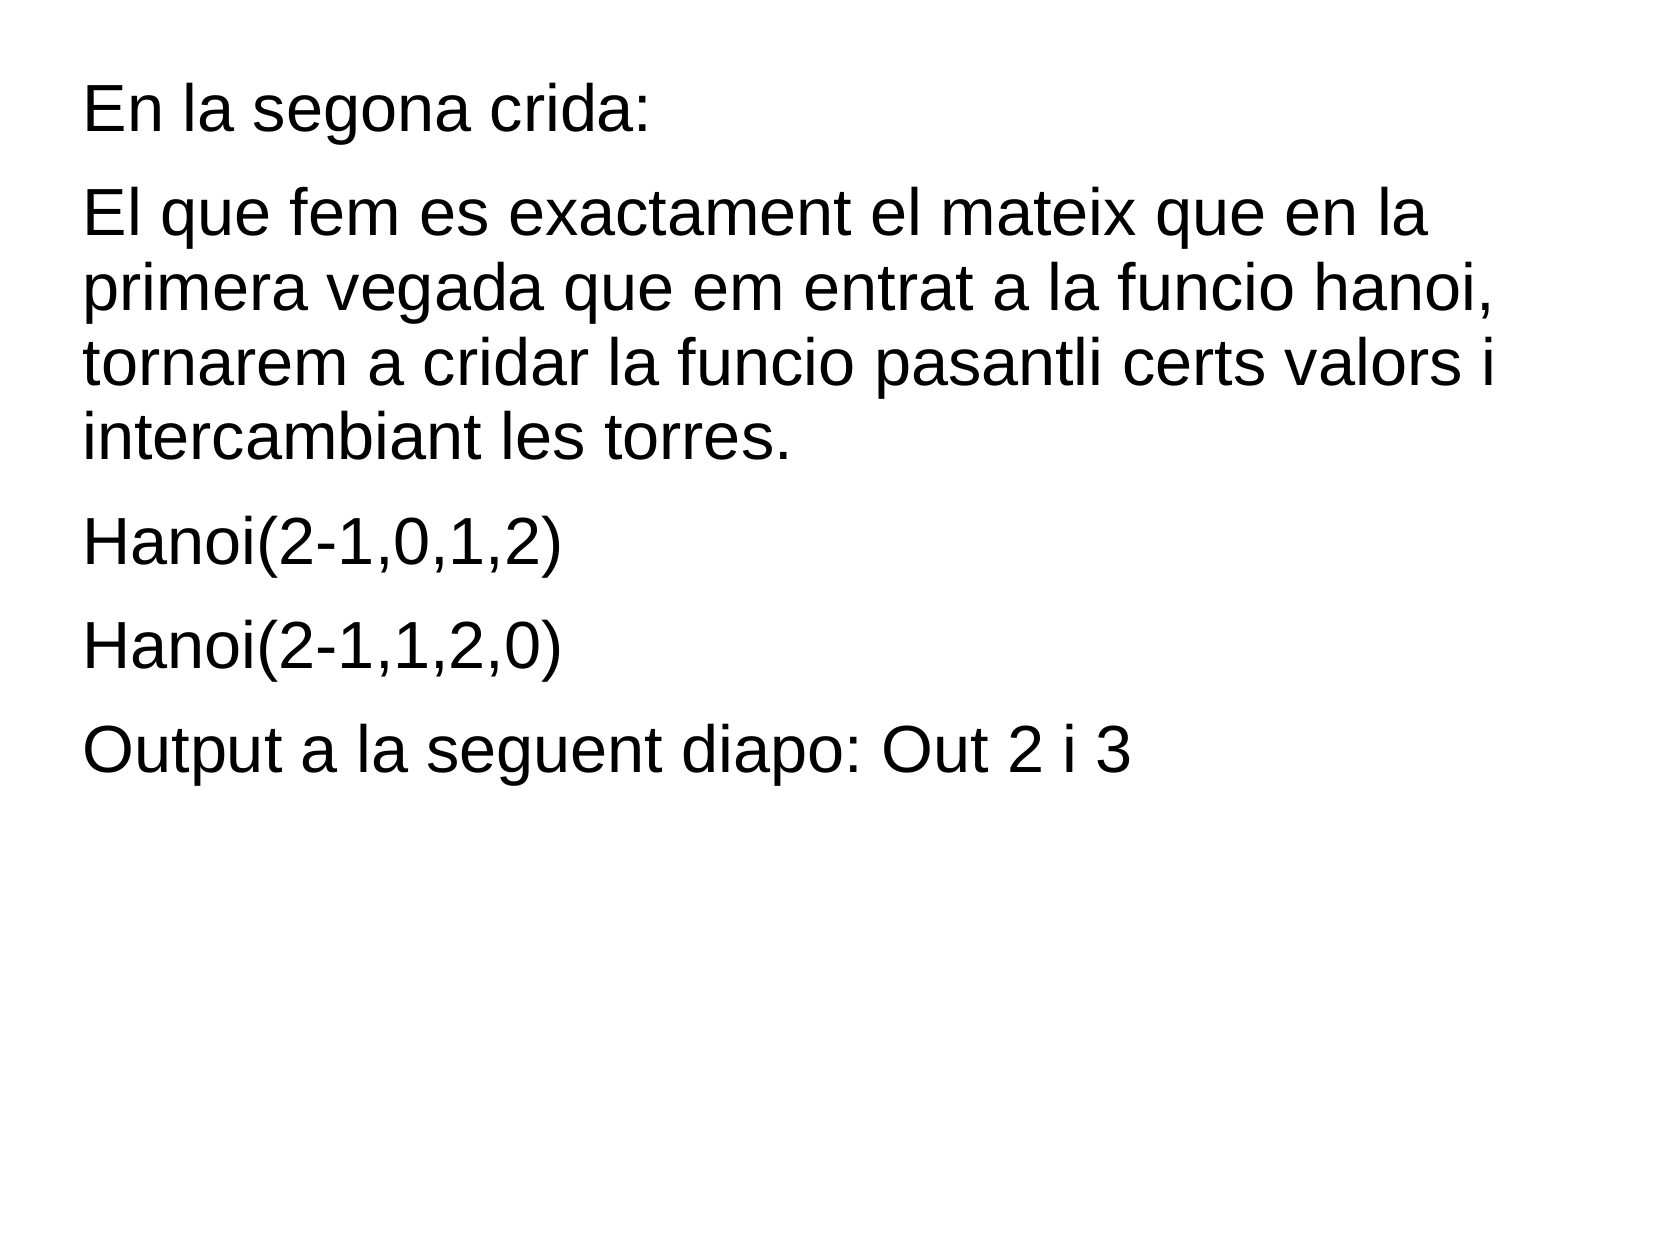

# En la segona crida:
El que fem es exactament el mateix que en la primera vegada que em entrat a la funcio hanoi, tornarem a cridar la funcio pasantli certs valors i intercambiant les torres.
Hanoi(2-1,0,1,2)
Hanoi(2-1,1,2,0)
Output a la seguent diapo: Out 2 i 3